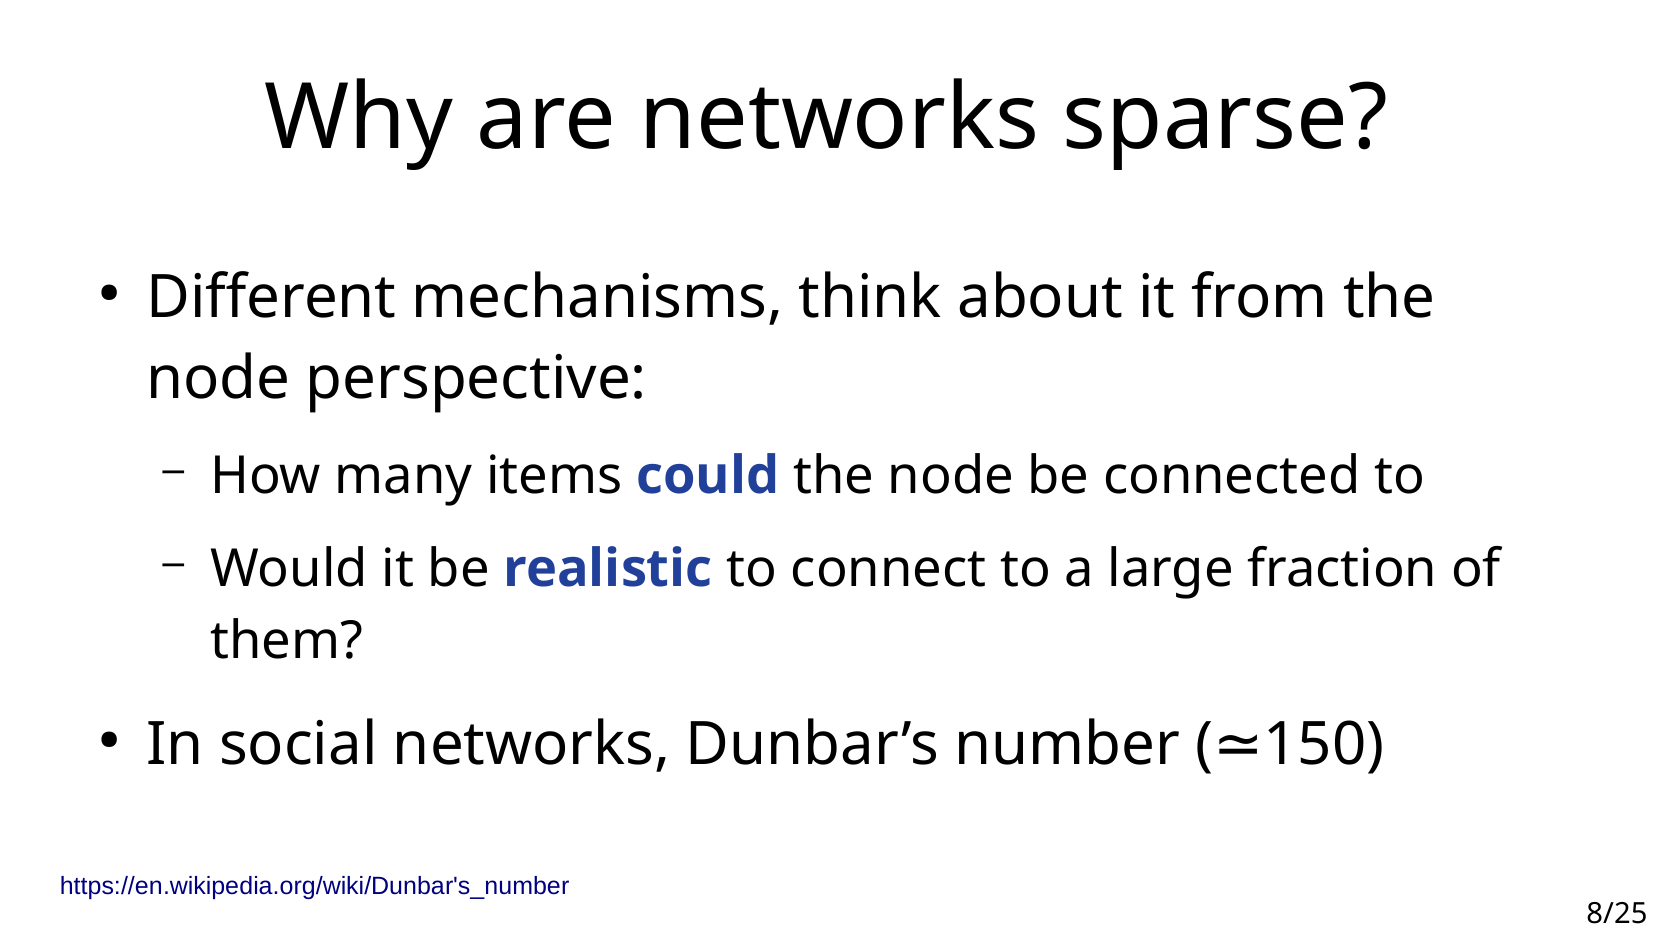

# Why are networks sparse?
Different mechanisms, think about it from the node perspective:
How many items could the node be connected to
Would it be realistic to connect to a large fraction of them?
In social networks, Dunbar’s number (≃150)
https://en.wikipedia.org/wiki/Dunbar's_number
8